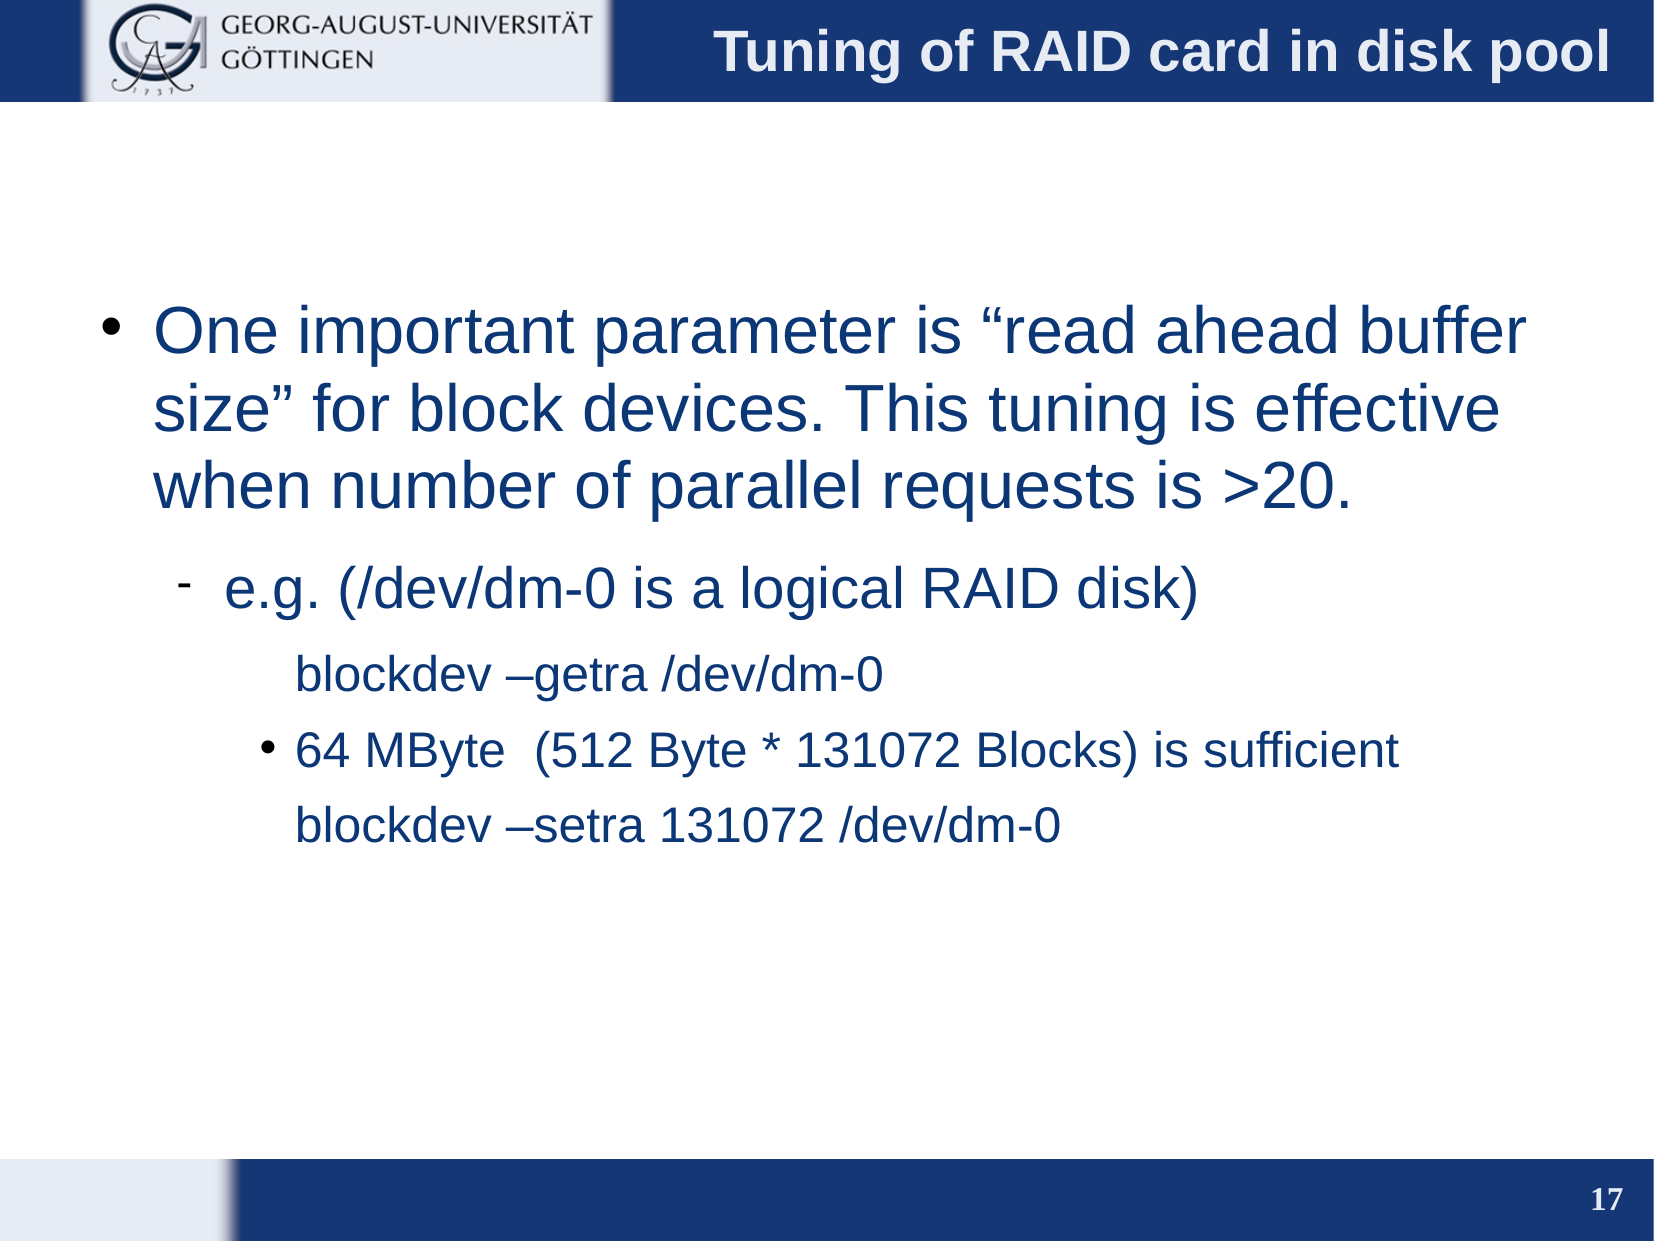

# Tuning of RAID card in disk pool
One important parameter is “read ahead buffer size” for block devices. This tuning is effective when number of parallel requests is >20.
e.g. (/dev/dm-0 is a logical RAID disk)
blockdev –getra /dev/dm-0
64 MByte (512 Byte * 131072 Blocks) is sufficient
blockdev –setra 131072 /dev/dm-0
dCache configuration in the WLCG T2
17